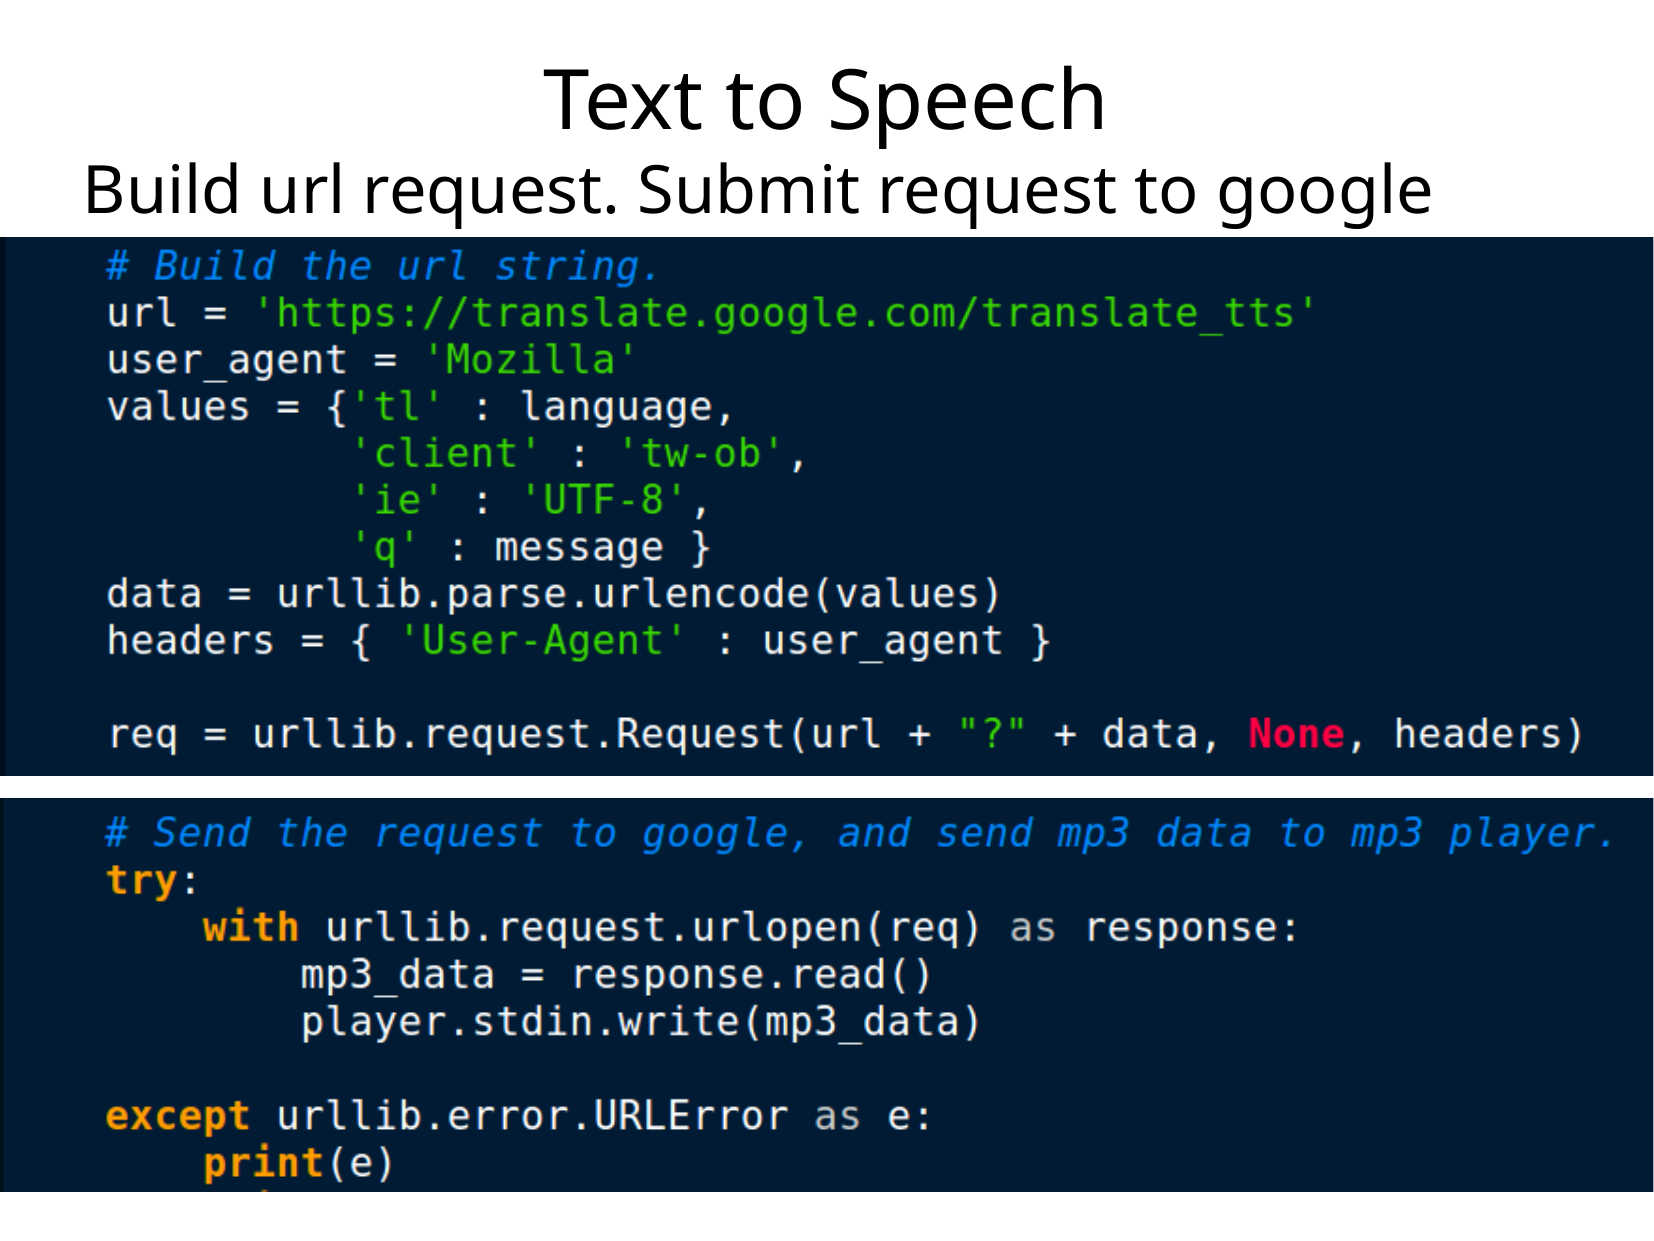

# Text to Speech
Build url request. Submit request to google